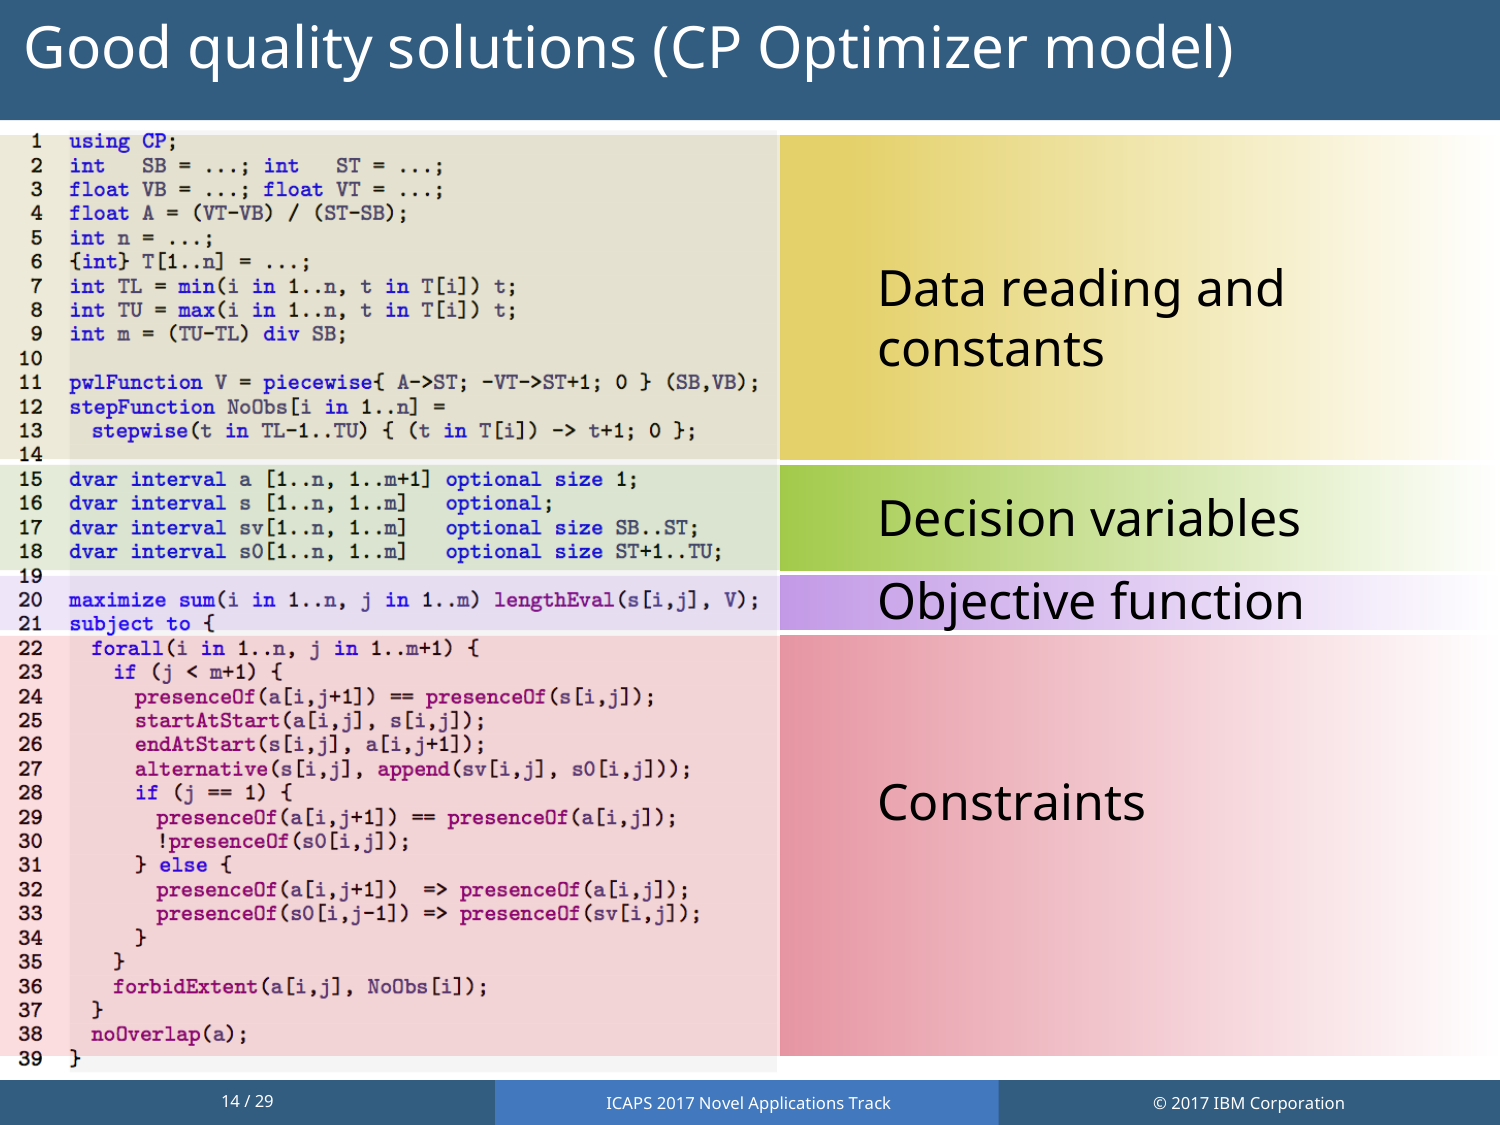

# Good quality solutions (CP Optimizer model)
Data reading and
constants
Decision variables
Objective function
Constraints